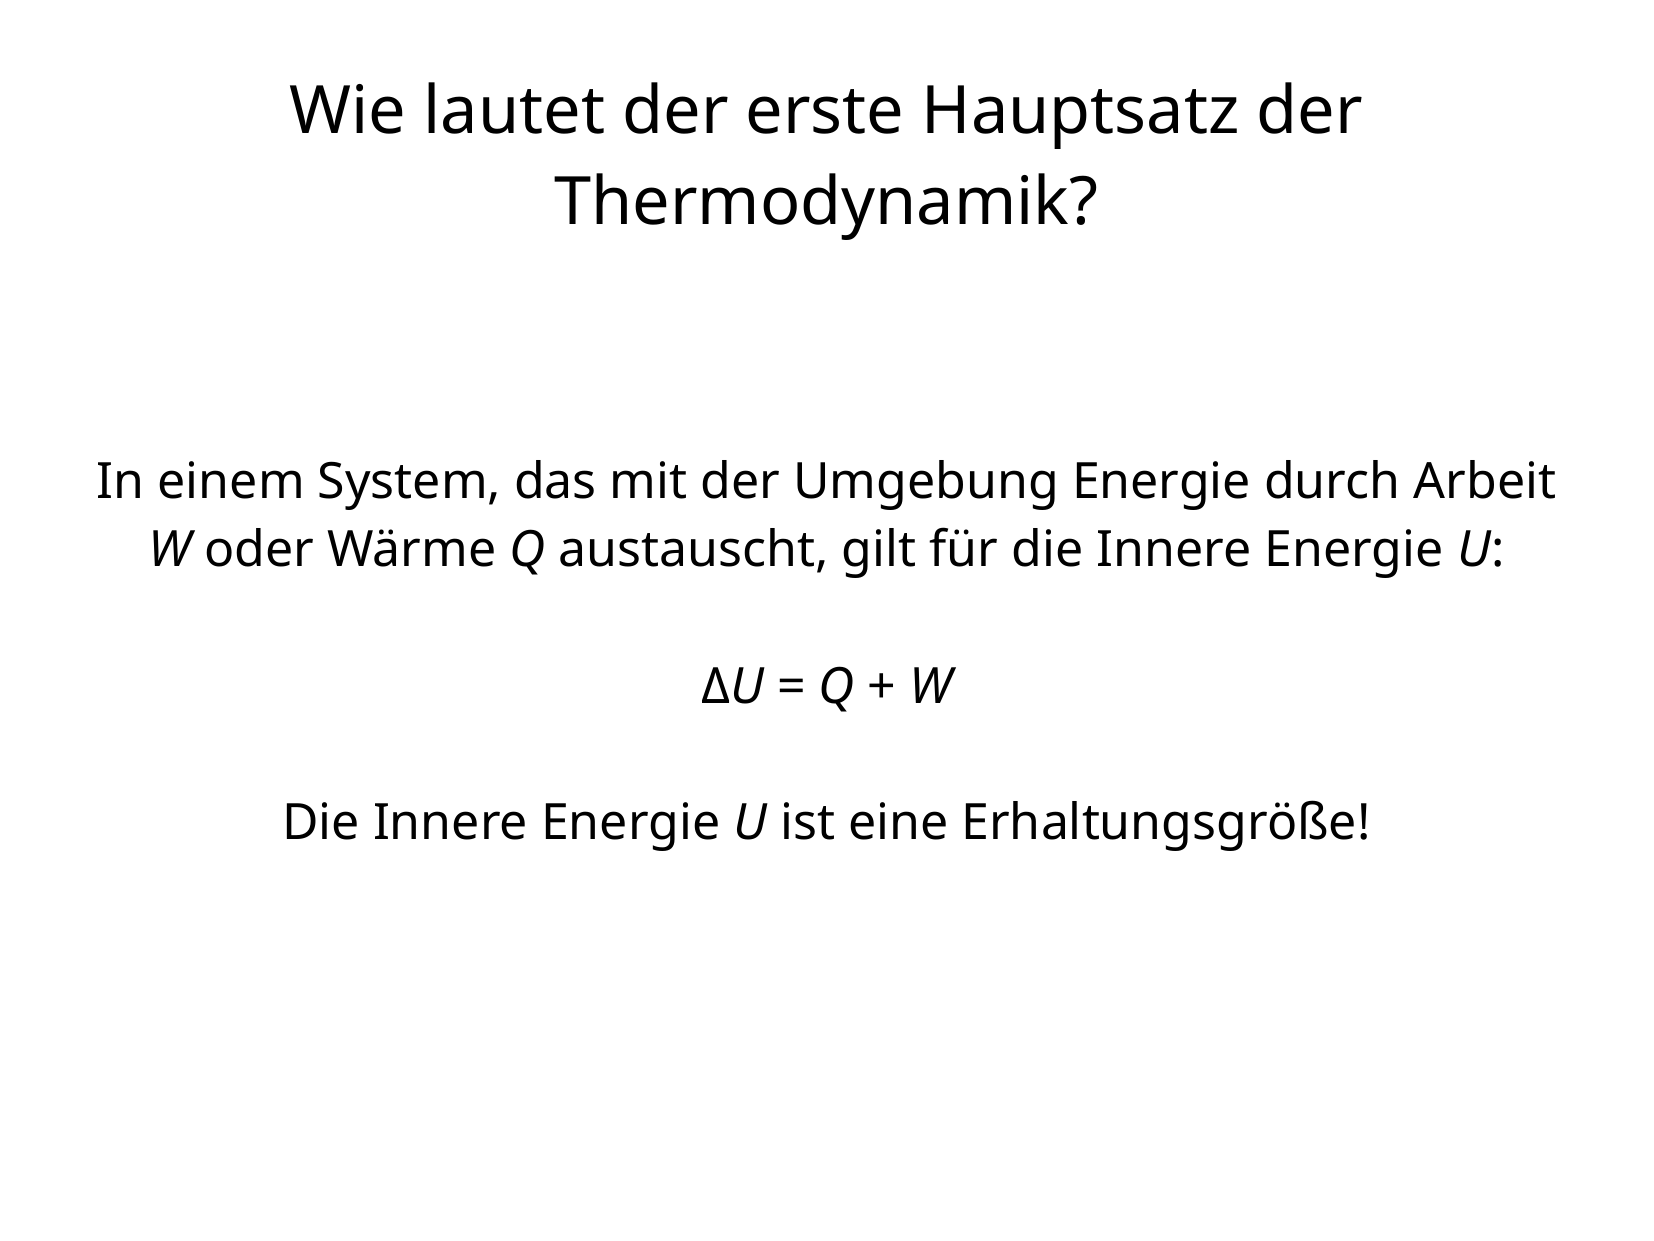

# Wie lautet der erste Hauptsatz der Thermodynamik?
In einem System, das mit der Umgebung Energie durch Arbeit W oder Wärme Q austauscht, gilt für die Innere Energie U:
ΔU = Q + W
Die Innere Energie U ist eine Erhaltungsgröße!